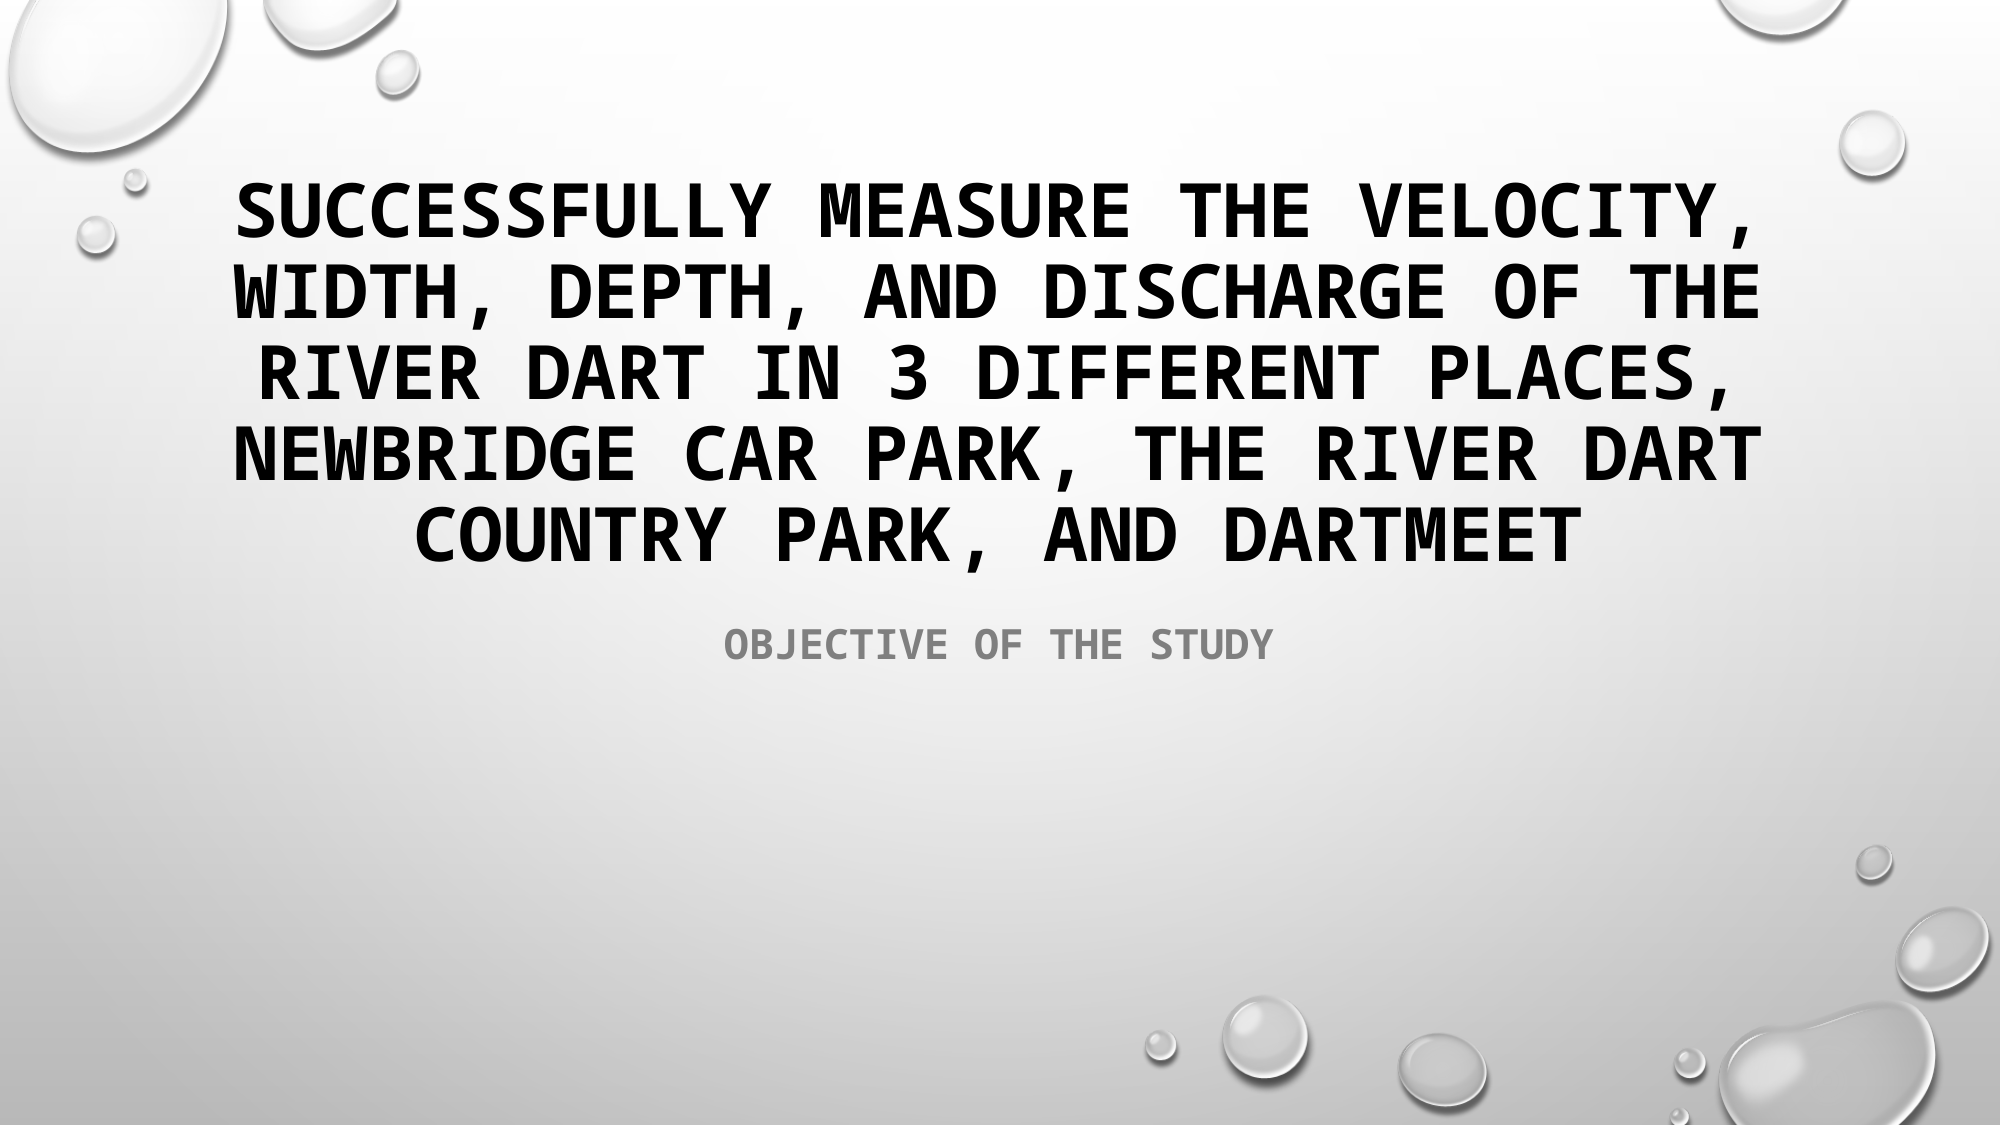

# Successfully measure the velocity, width, depth, and discharge of the River Dart in 3 different places, Newbridge Car Park, the River Dart Country Park, and Dartmeet
Objective of the study